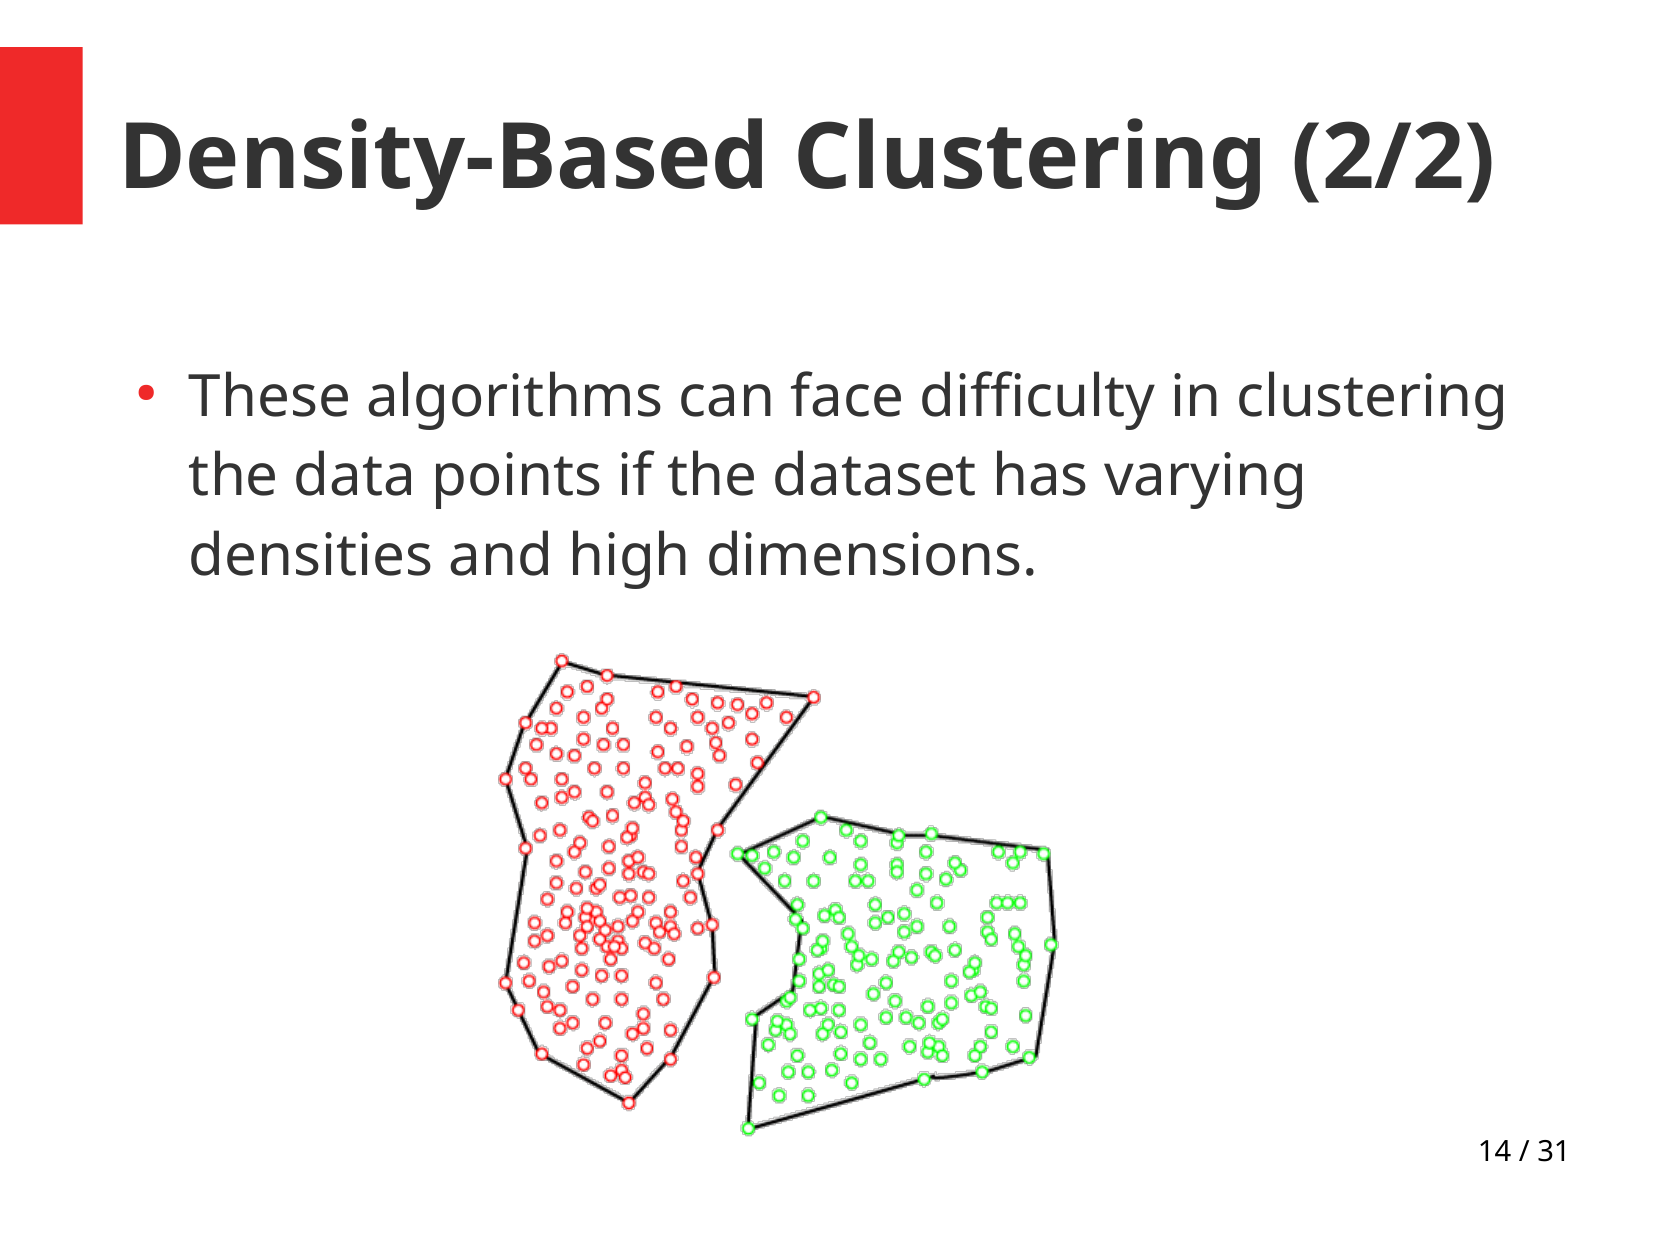

# Density-Based Clustering (2/2)
These algorithms can face difficulty in clustering the data points if the dataset has varying densities and high dimensions.
14